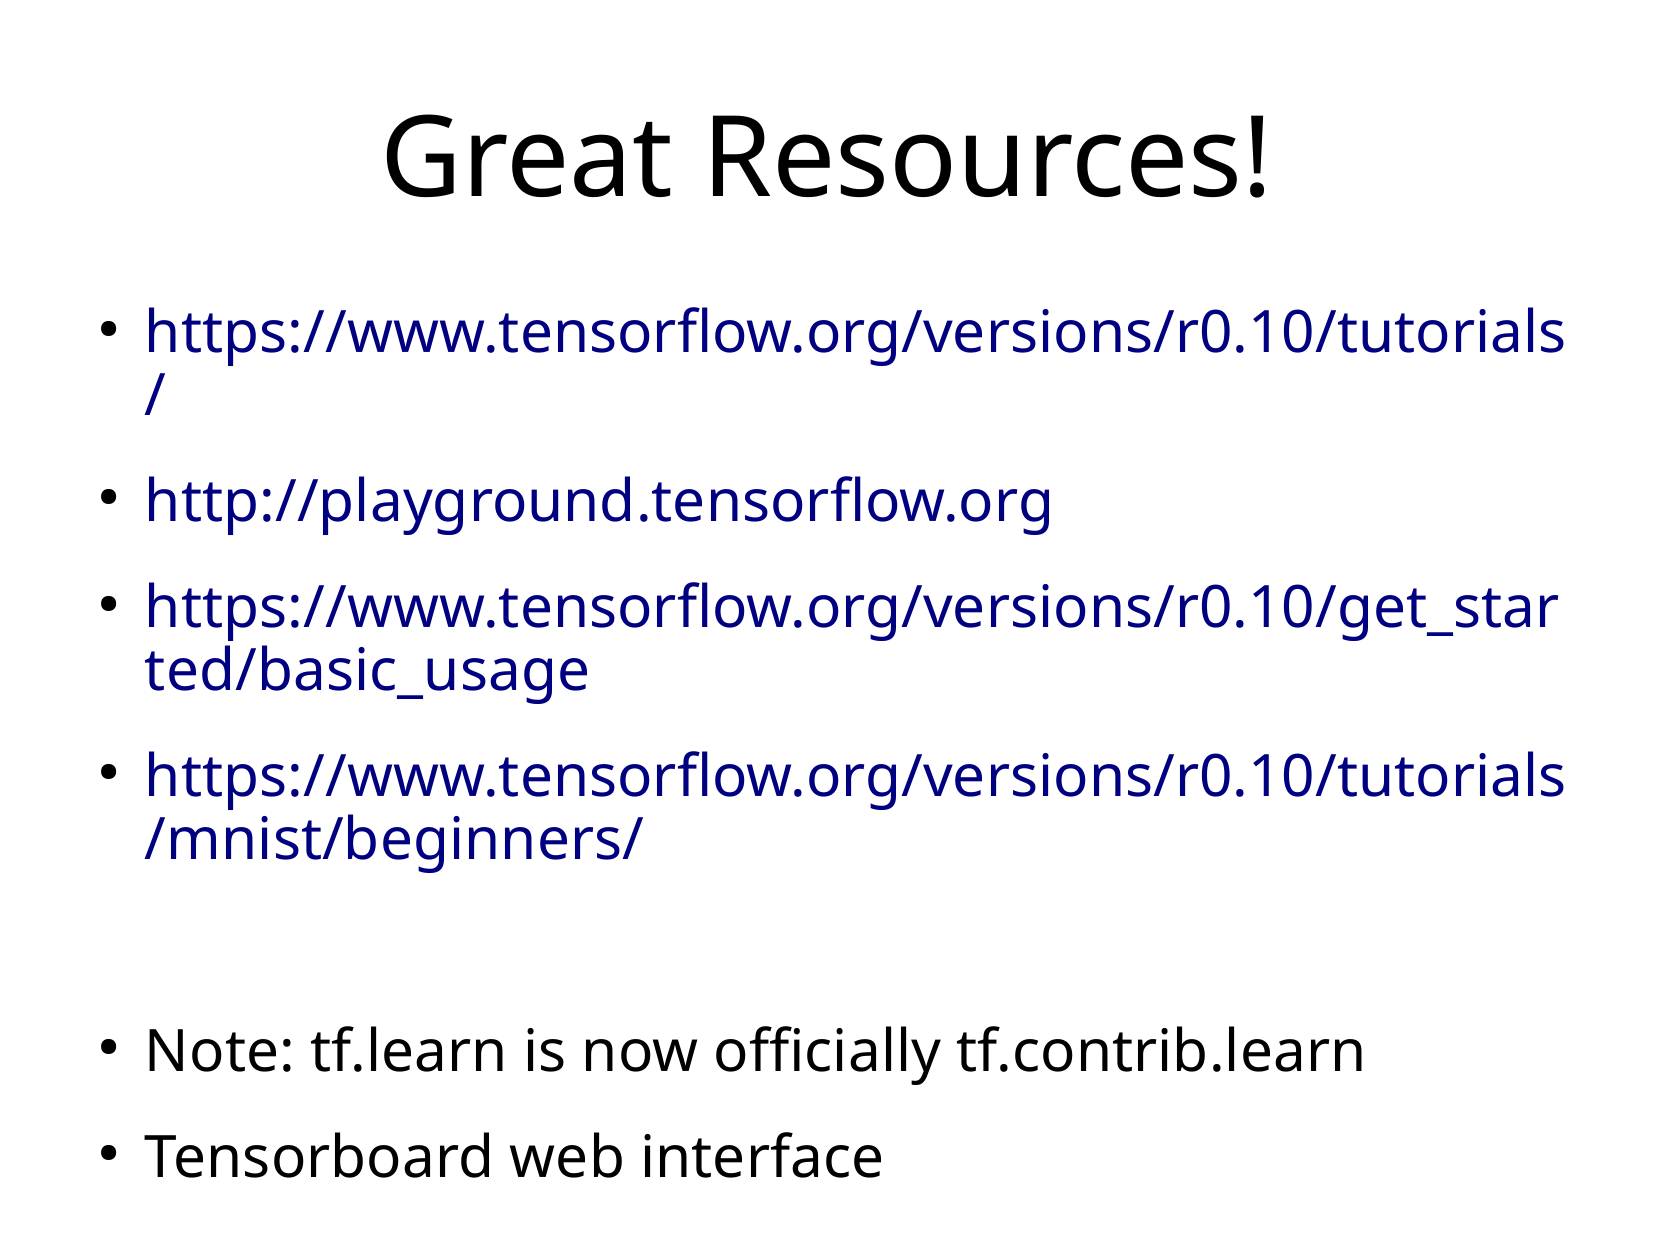

# Great Resources!
https://www.tensorflow.org/versions/r0.10/tutorials/
http://playground.tensorflow.org
https://www.tensorflow.org/versions/r0.10/get_started/basic_usage
https://www.tensorflow.org/versions/r0.10/tutorials/mnist/beginners/
Note: tf.learn is now officially tf.contrib.learn
Tensorboard web interface